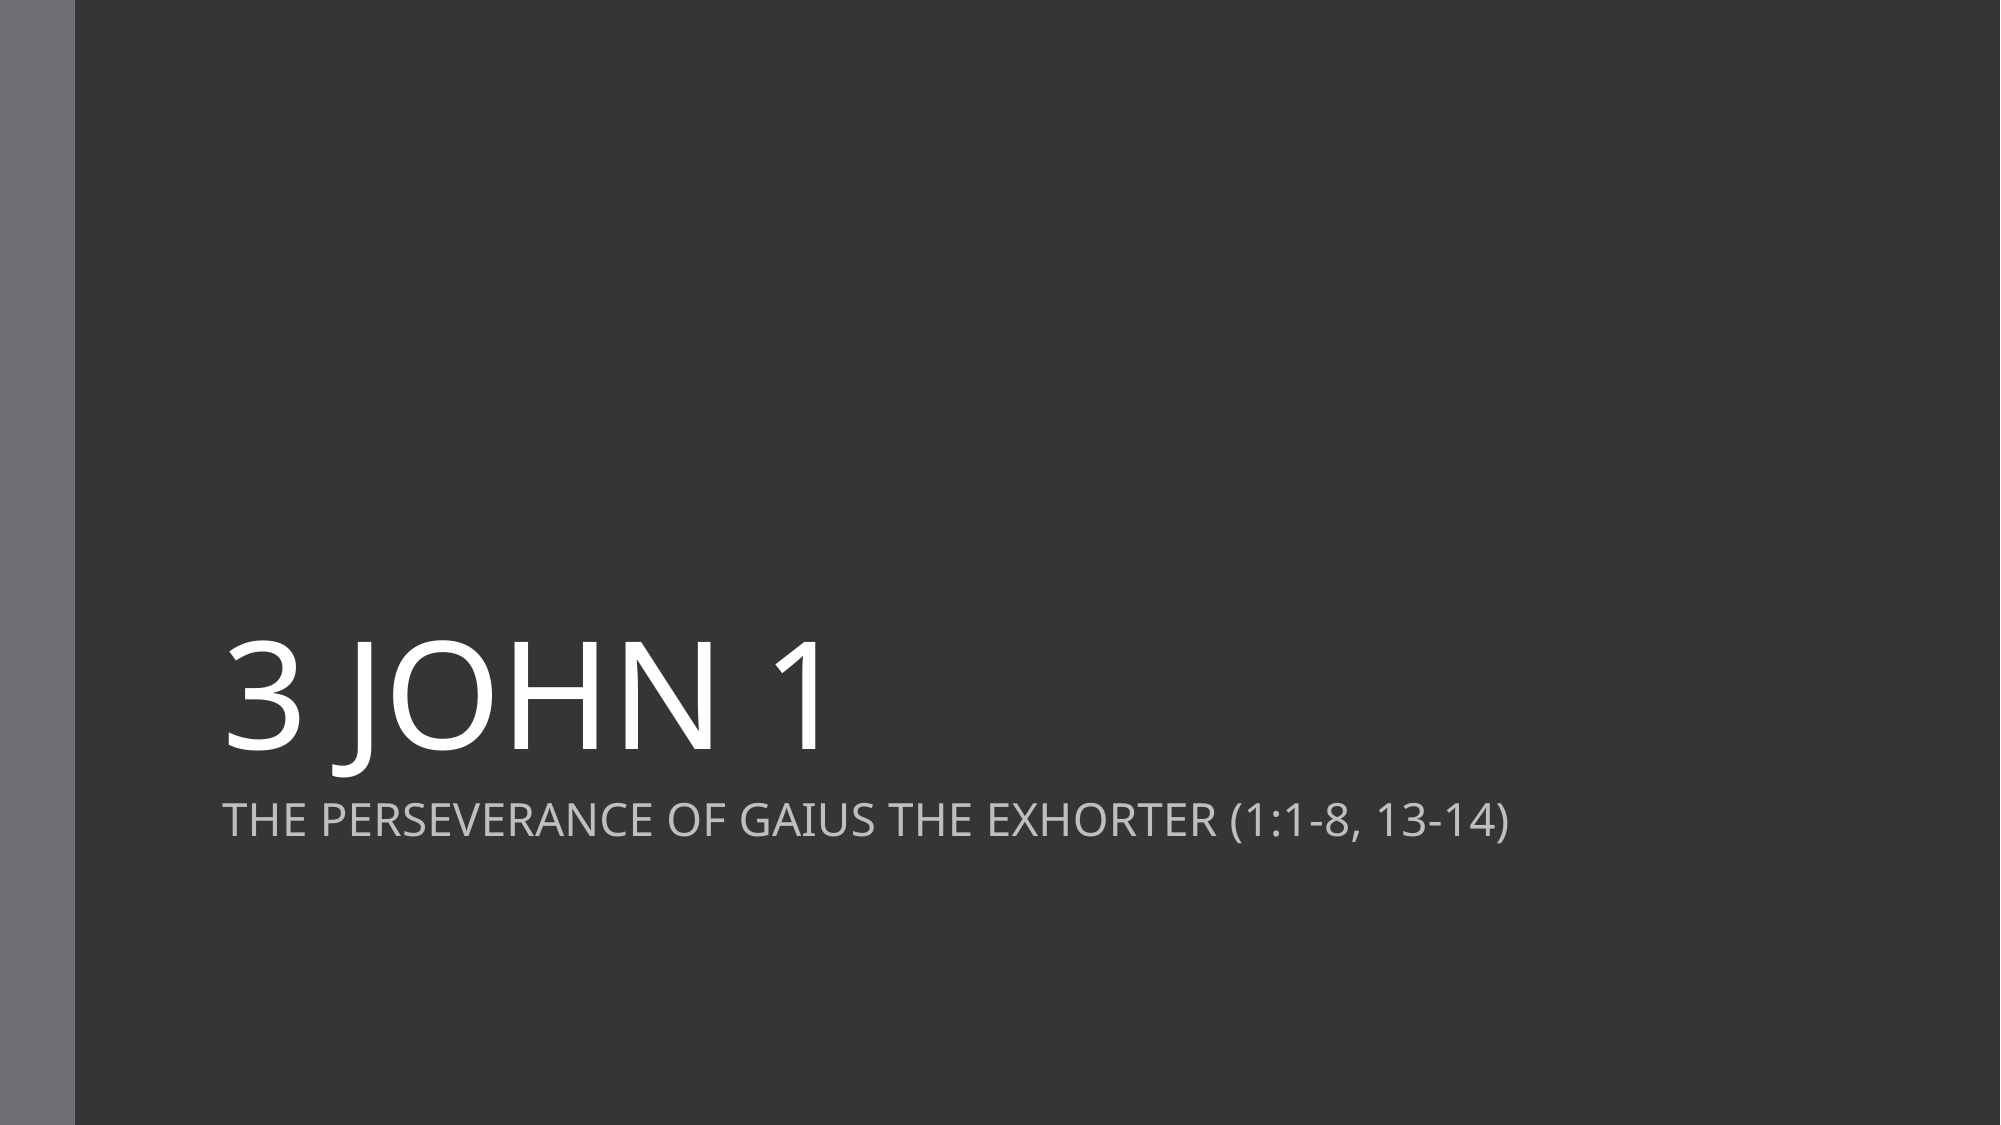

# 3 JOHN 1
THE PERSEVERANCE OF GAIUS THE EXHORTER (1:1-8, 13-14)